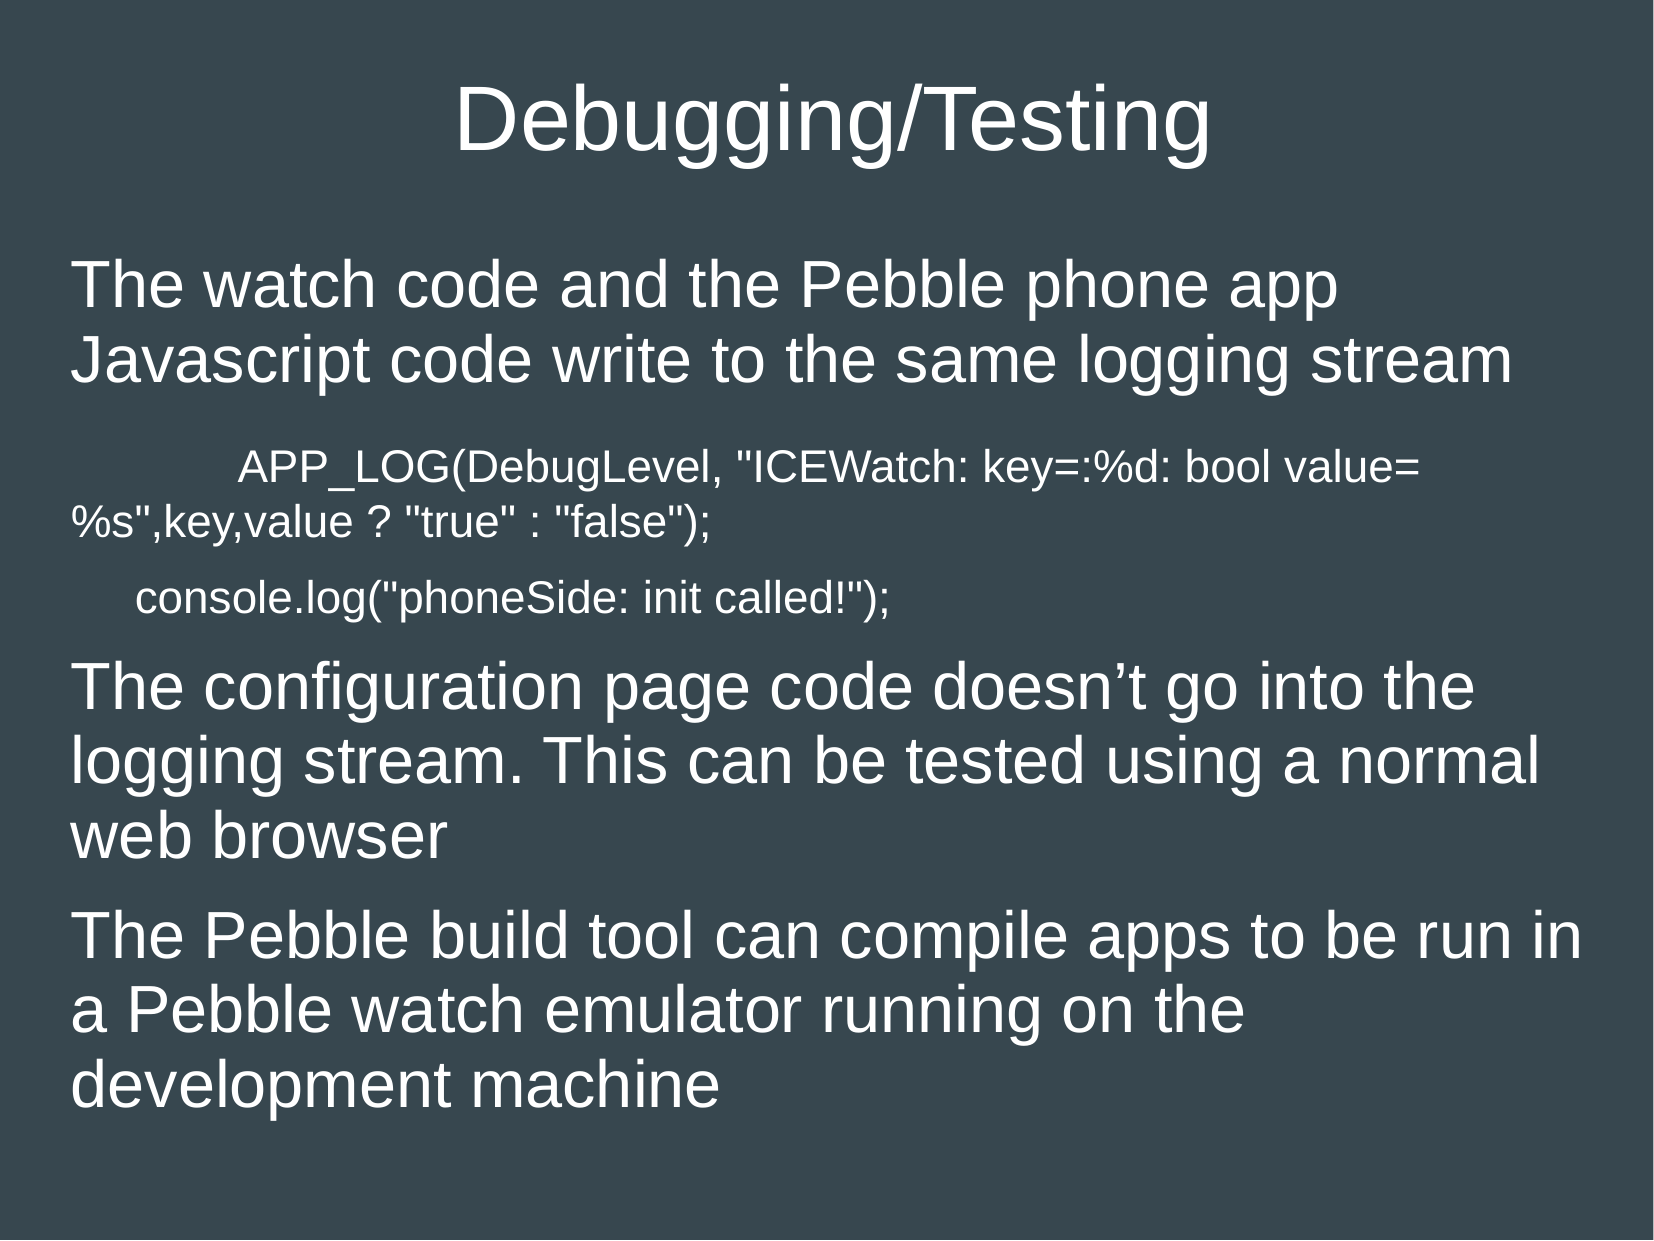

# Debugging/Testing
The watch code and the Pebble phone app Javascript code write to the same logging stream
 APP_LOG(DebugLevel, "ICEWatch: key=:%d: bool value=%s",key,value ? "true" : "false");
 console.log("phoneSide: init called!");
The configuration page code doesn’t go into the logging stream. This can be tested using a normal web browser
The Pebble build tool can compile apps to be run in a Pebble watch emulator running on the development machine